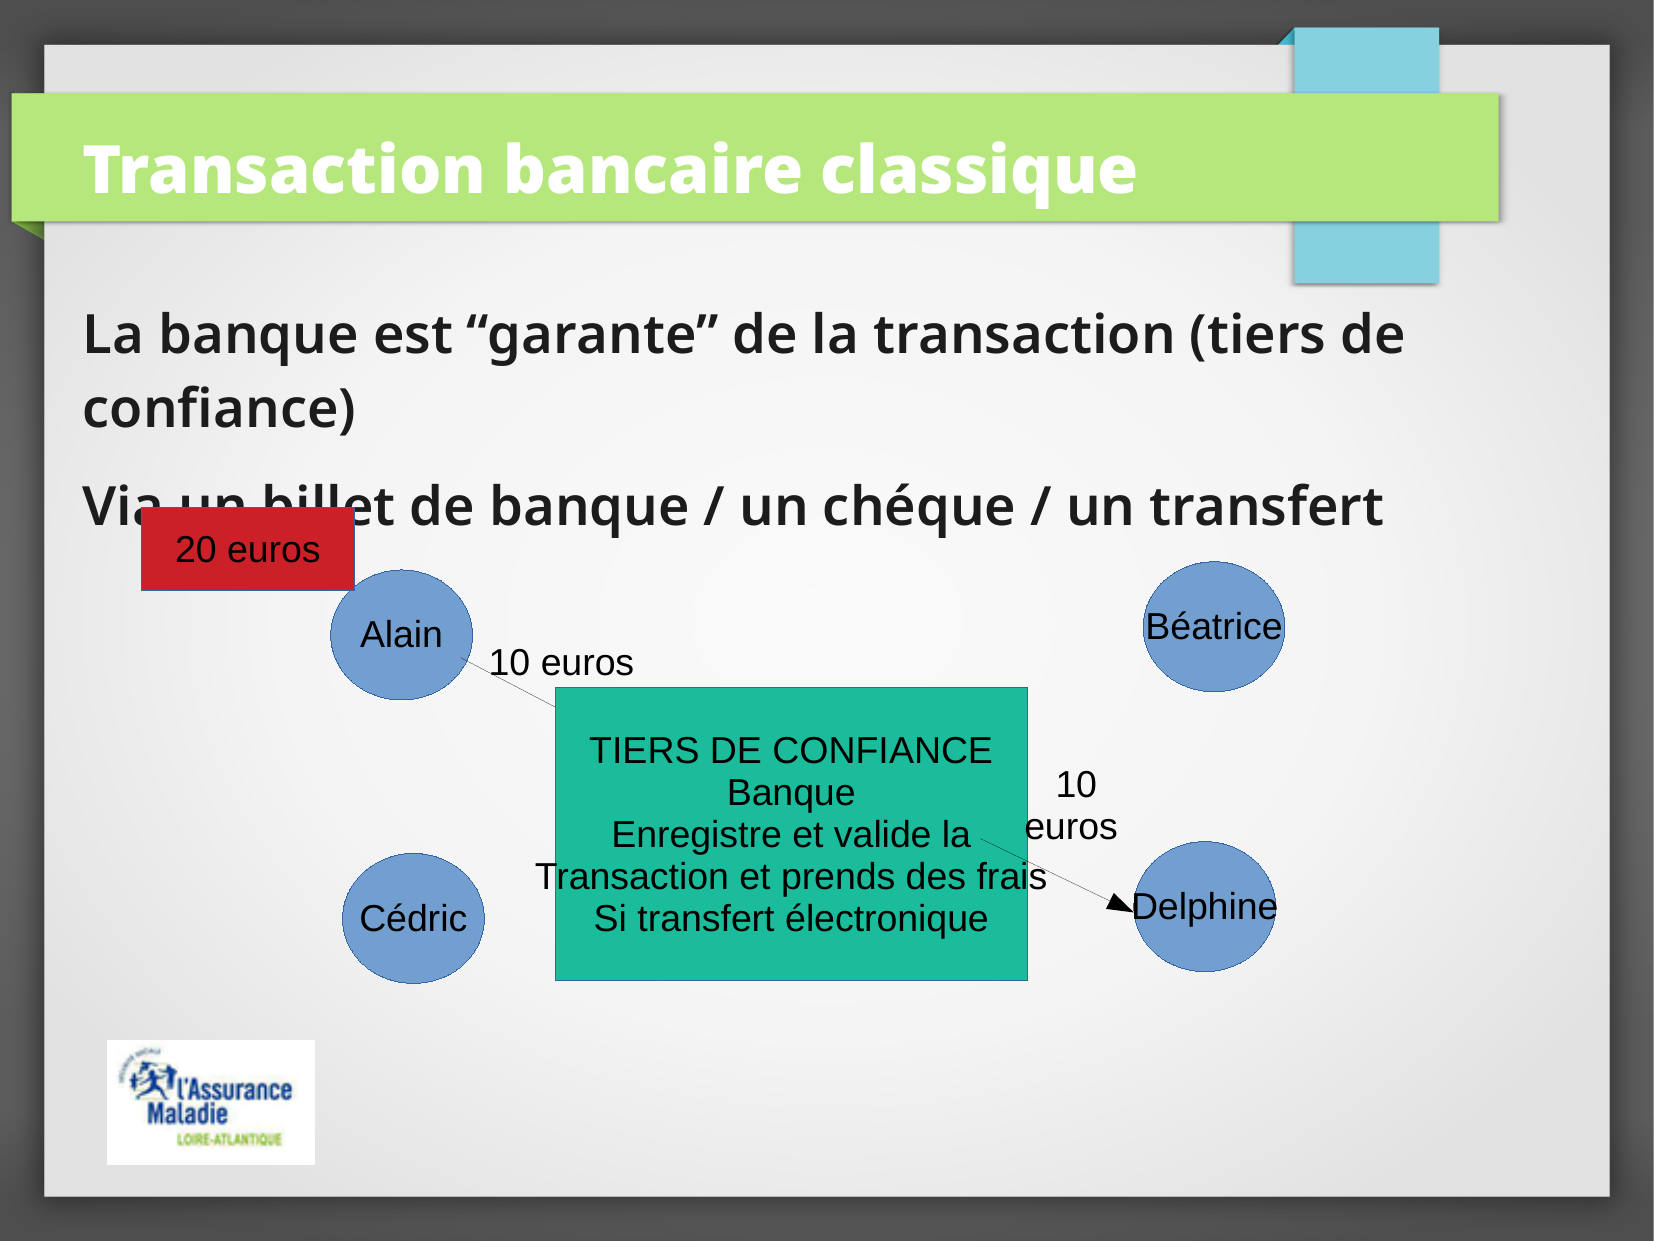

# Transaction bancaire classique
La banque est “garante” de la transaction (tiers de confiance)
Via un billet de banque / un chéque / un transfert
20 euros
Béatrice
Alain
10 euros
TIERS DE CONFIANCE
Banque
Enregistre et valide la
Transaction et prends des frais
Si transfert électronique
10 euros
Delphine
Cédric